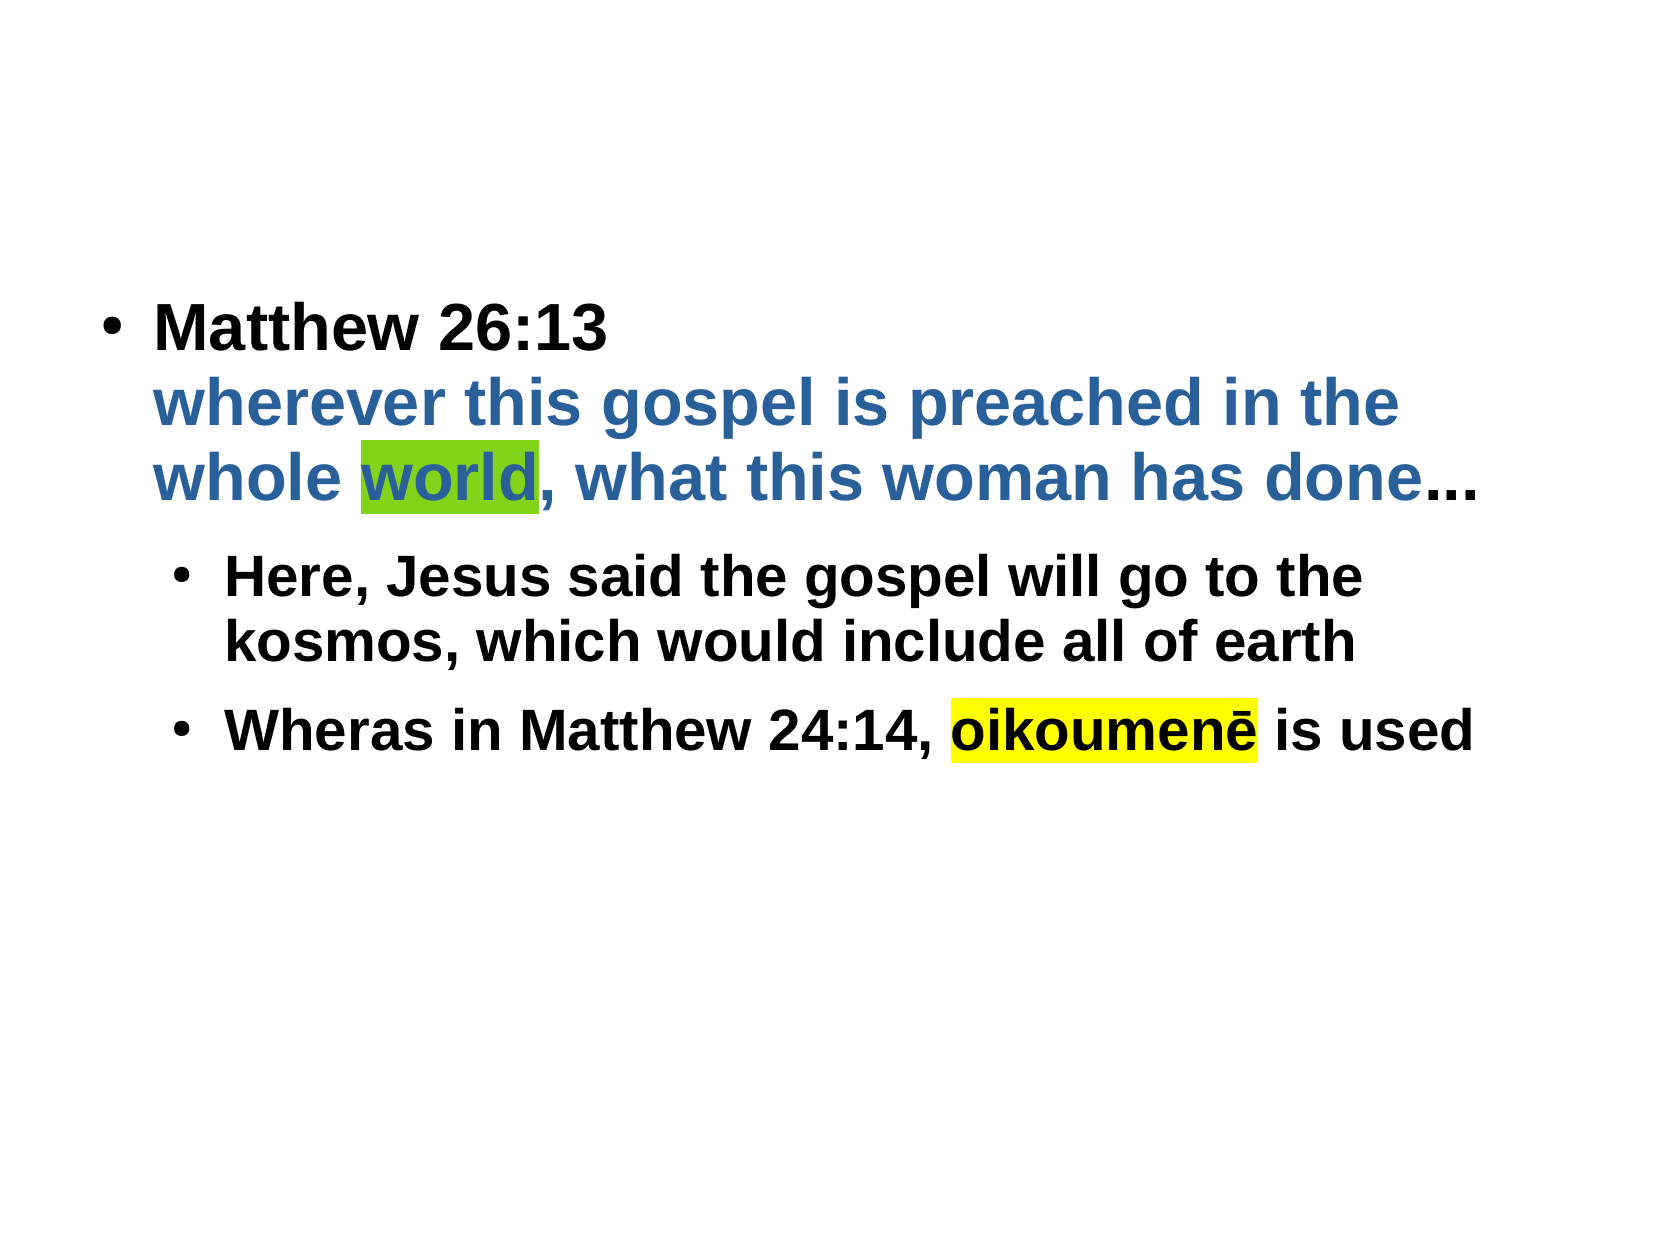

#
Matthew 26:13
wherever this gospel is preached in the whole world, what this woman has done...
Here, Jesus said the gospel will go to the kosmos, which would include all of earth
Wheras in Matthew 24:14, oikoumenē is used